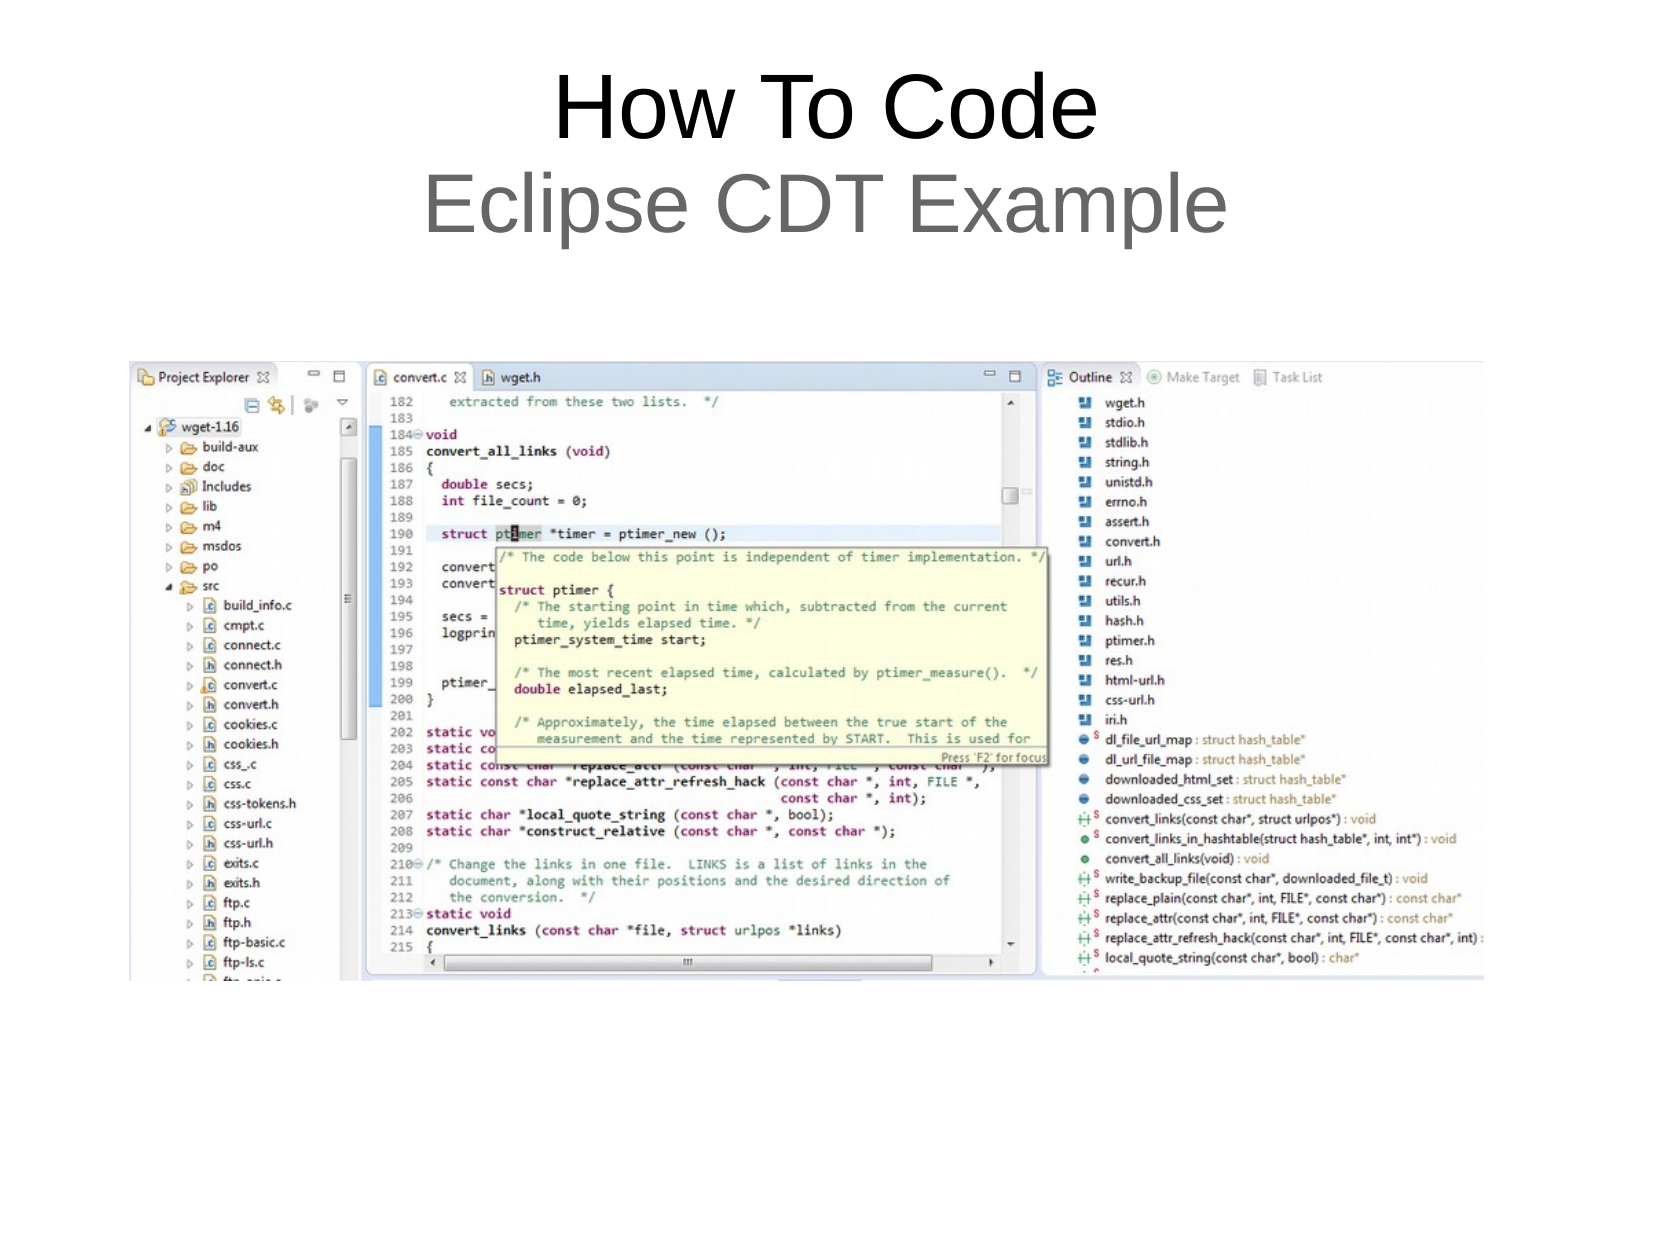

# How To Code Eclipse CDT Example